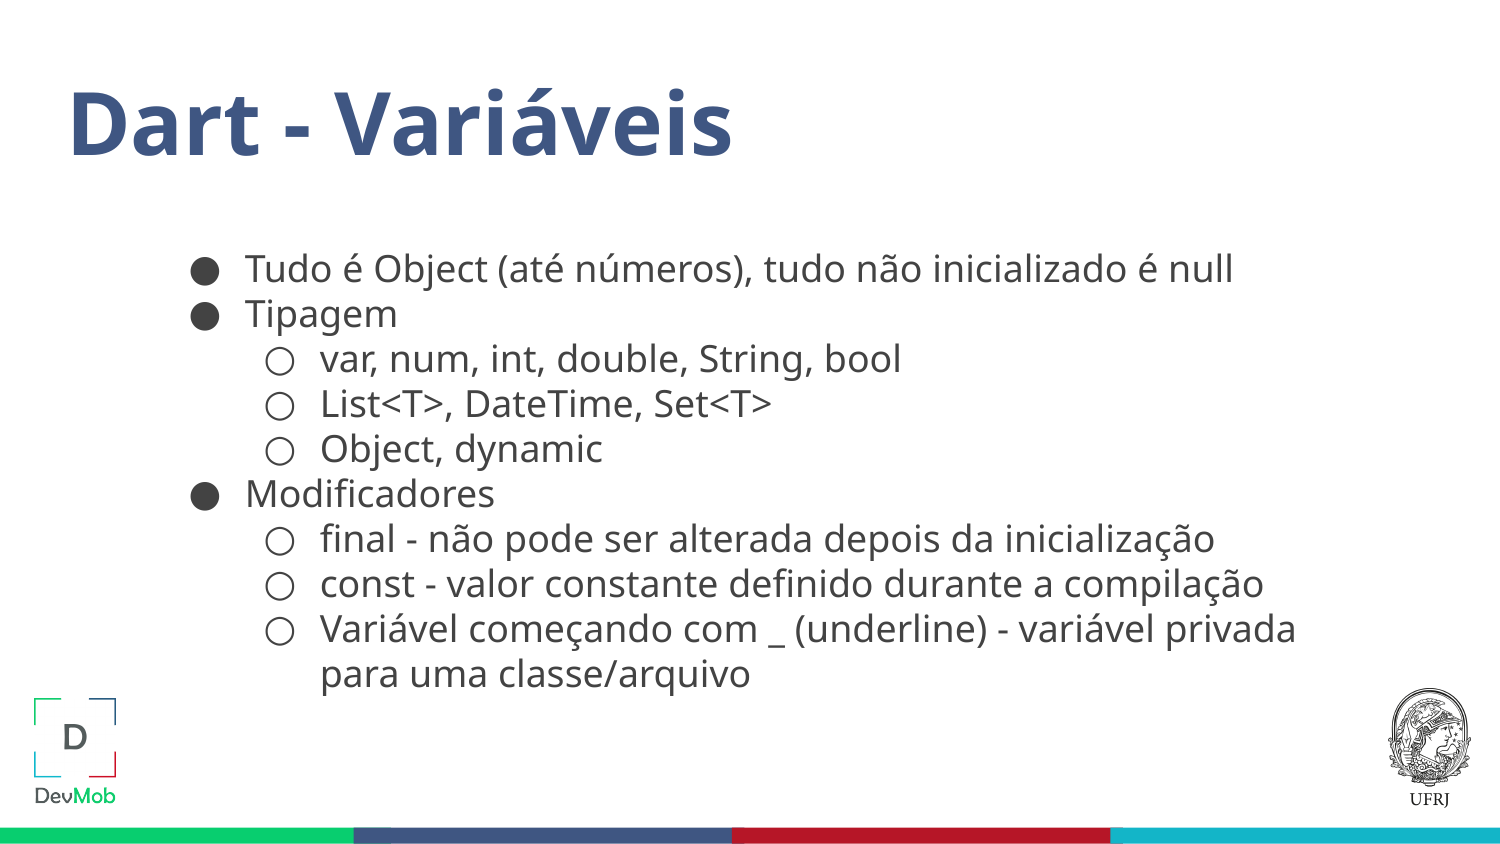

# Dart - Variáveis
Tudo é Object (até números), tudo não inicializado é null
Tipagem
var, num, int, double, String, bool
List<T>, DateTime, Set<T>
Object, dynamic
Modificadores
final - não pode ser alterada depois da inicialização
const - valor constante definido durante a compilação
Variável começando com _ (underline) - variável privada para uma classe/arquivo